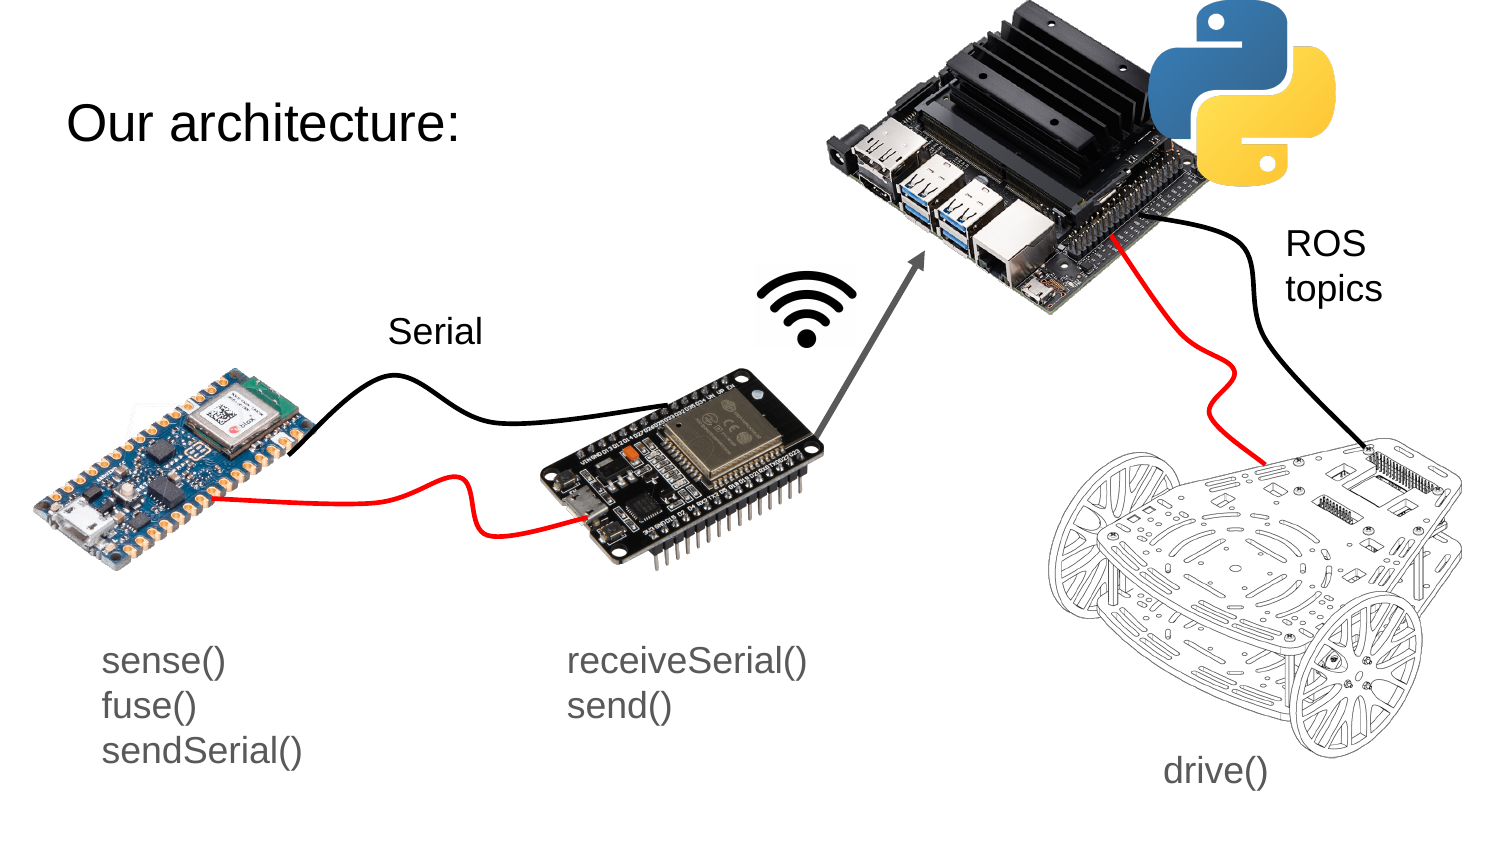

# Our architecture:
ROS
topics
Serial
sense()
fuse()
sendSerial()
receiveSerial()
send()
drive()